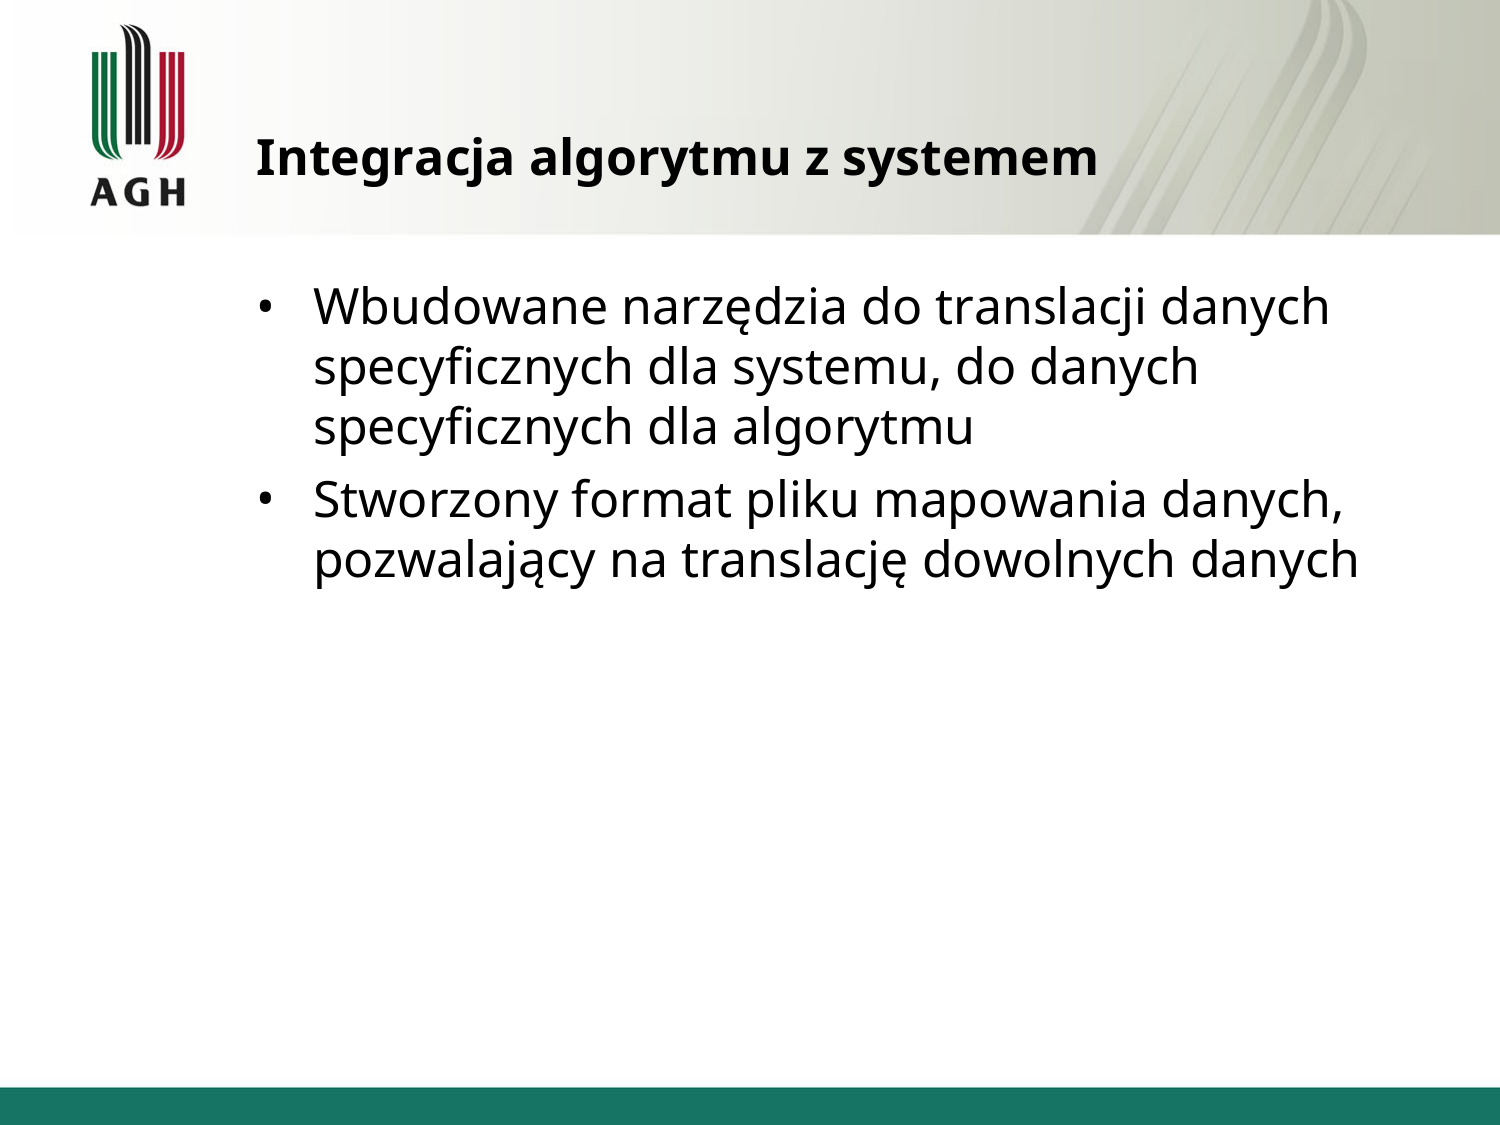

# Integracja algorytmu z systemem
Wbudowane narzędzia do translacji danych specyficznych dla systemu, do danych specyficznych dla algorytmu
Stworzony format pliku mapowania danych, pozwalający na translację dowolnych danych